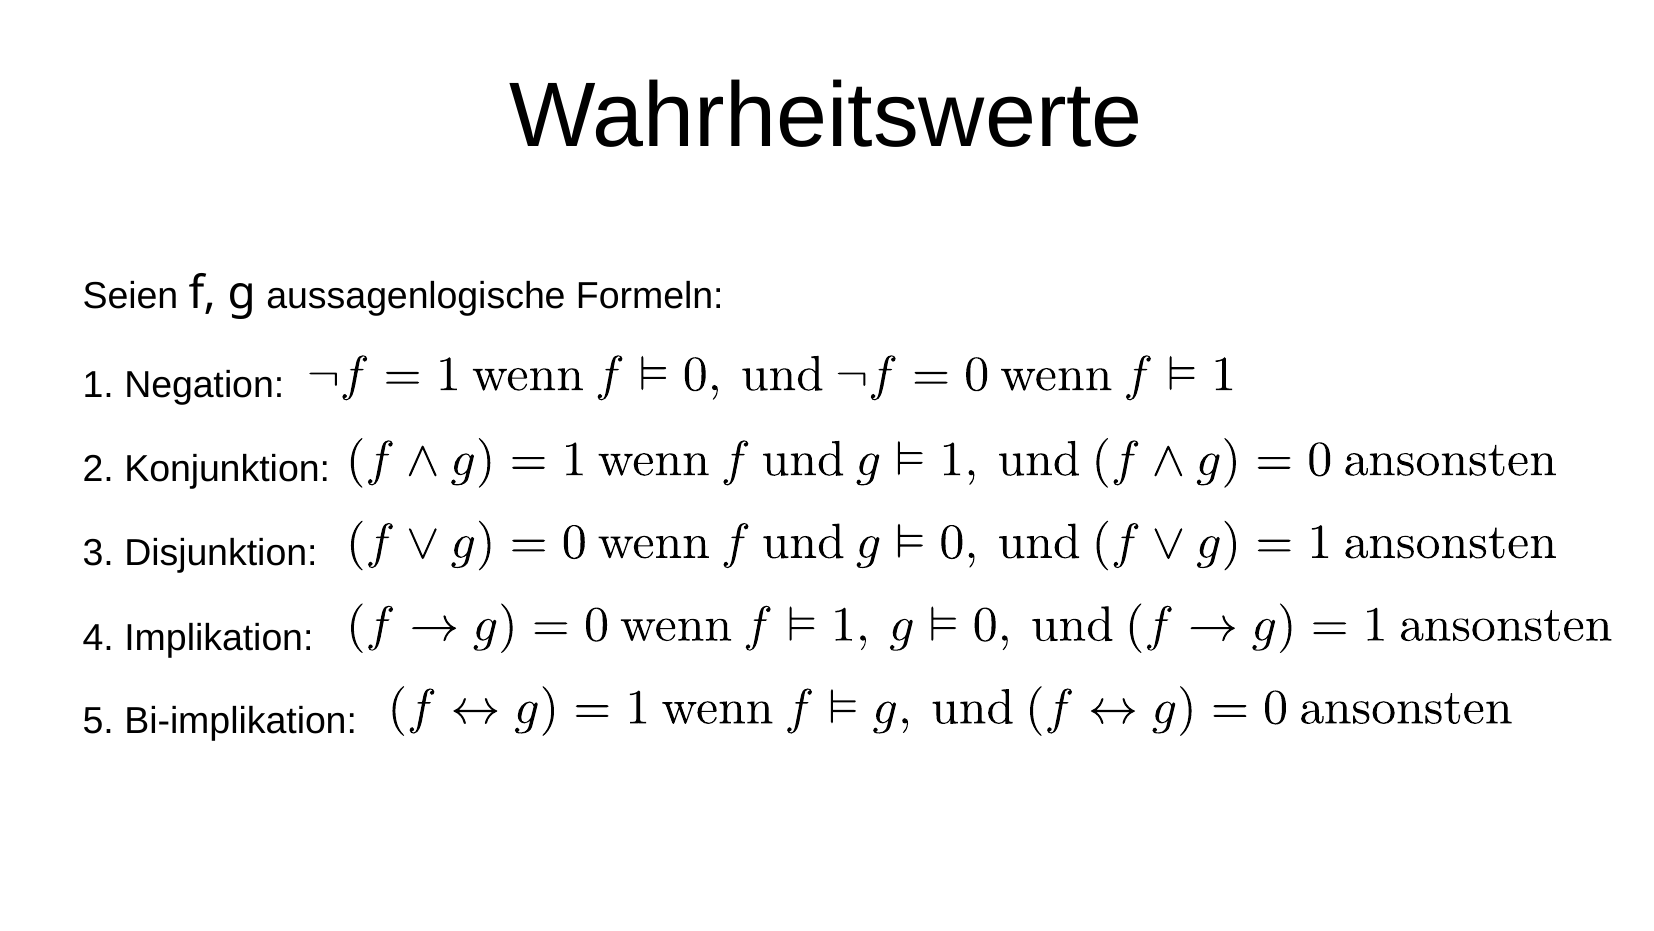

# Wahrheitswerte
Seien f, g aussagenlogische Formeln:
1. Negation:
2. Konjunktion:
3. Disjunktion:
4. Implikation:
5. Bi-implikation: